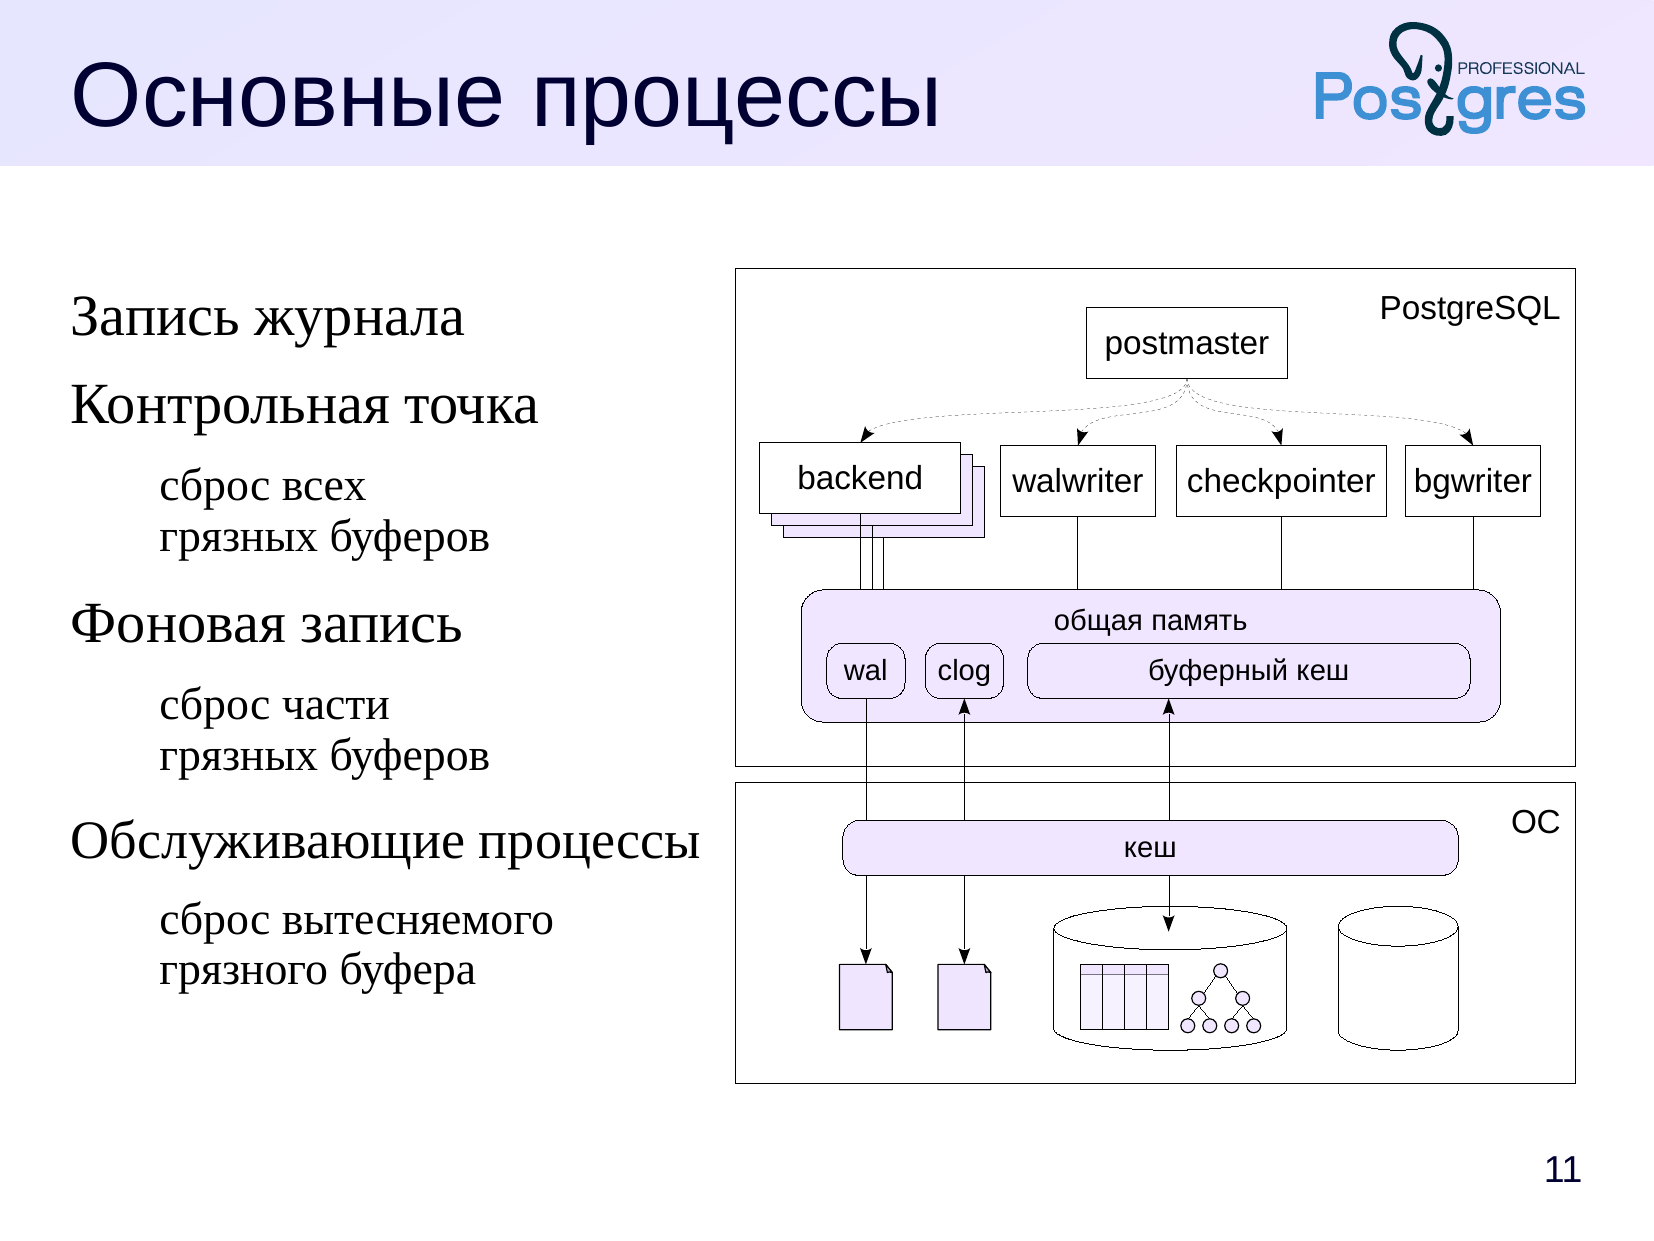

# Основные процессы
PostgreSQL
Запись журнала
Контрольная точка
сброс всех
грязных буферов
Фоновая запись
сброс части
грязных буферов
Обслуживающие процессы
сброс вытесняемого
грязного буфера
postmaster
backend
walwriter
checkpointer
bgwriter
общая память
wal
clog
буферный кеш
ОС
кеш